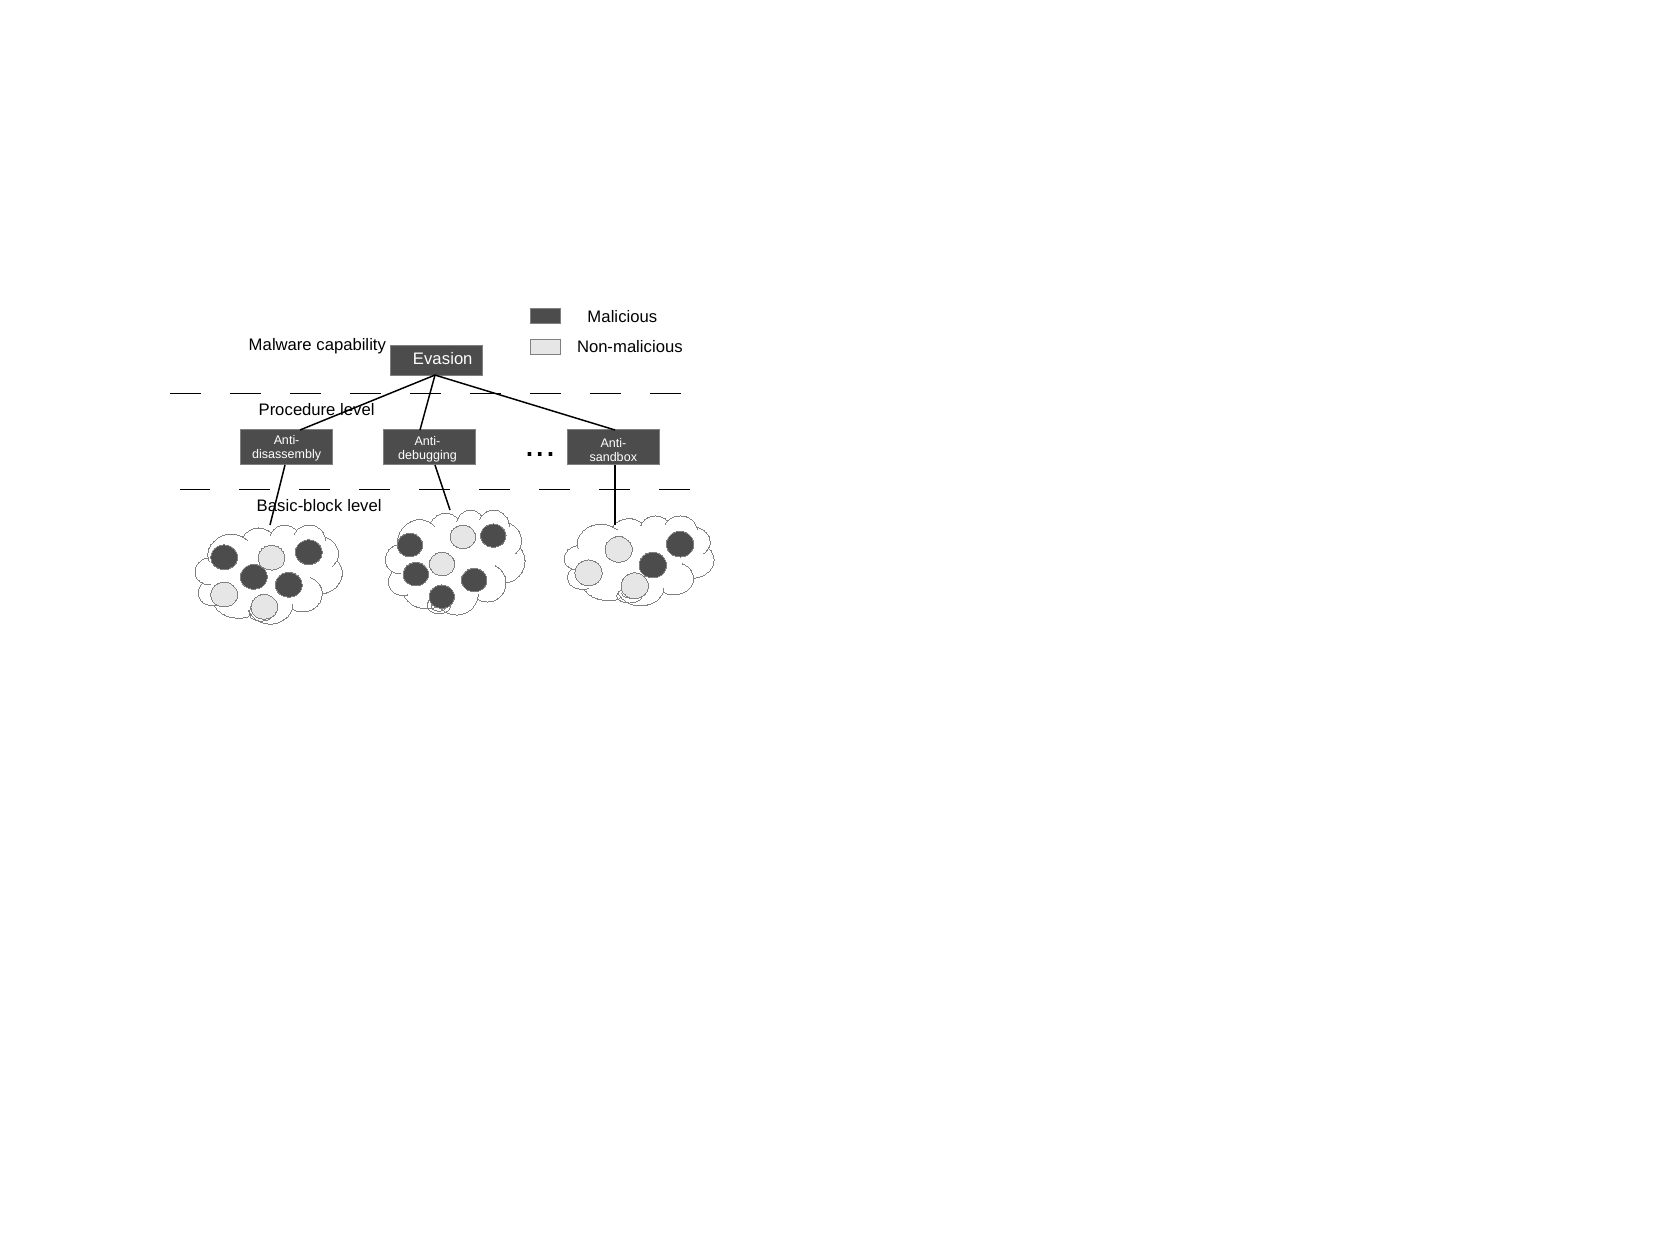

Malicious
Non-malicious
Malware capability
Evasion
Procedure level
...
Anti-
disassembly
Anti-
debugging
Anti-
sandbox
Basic-block level